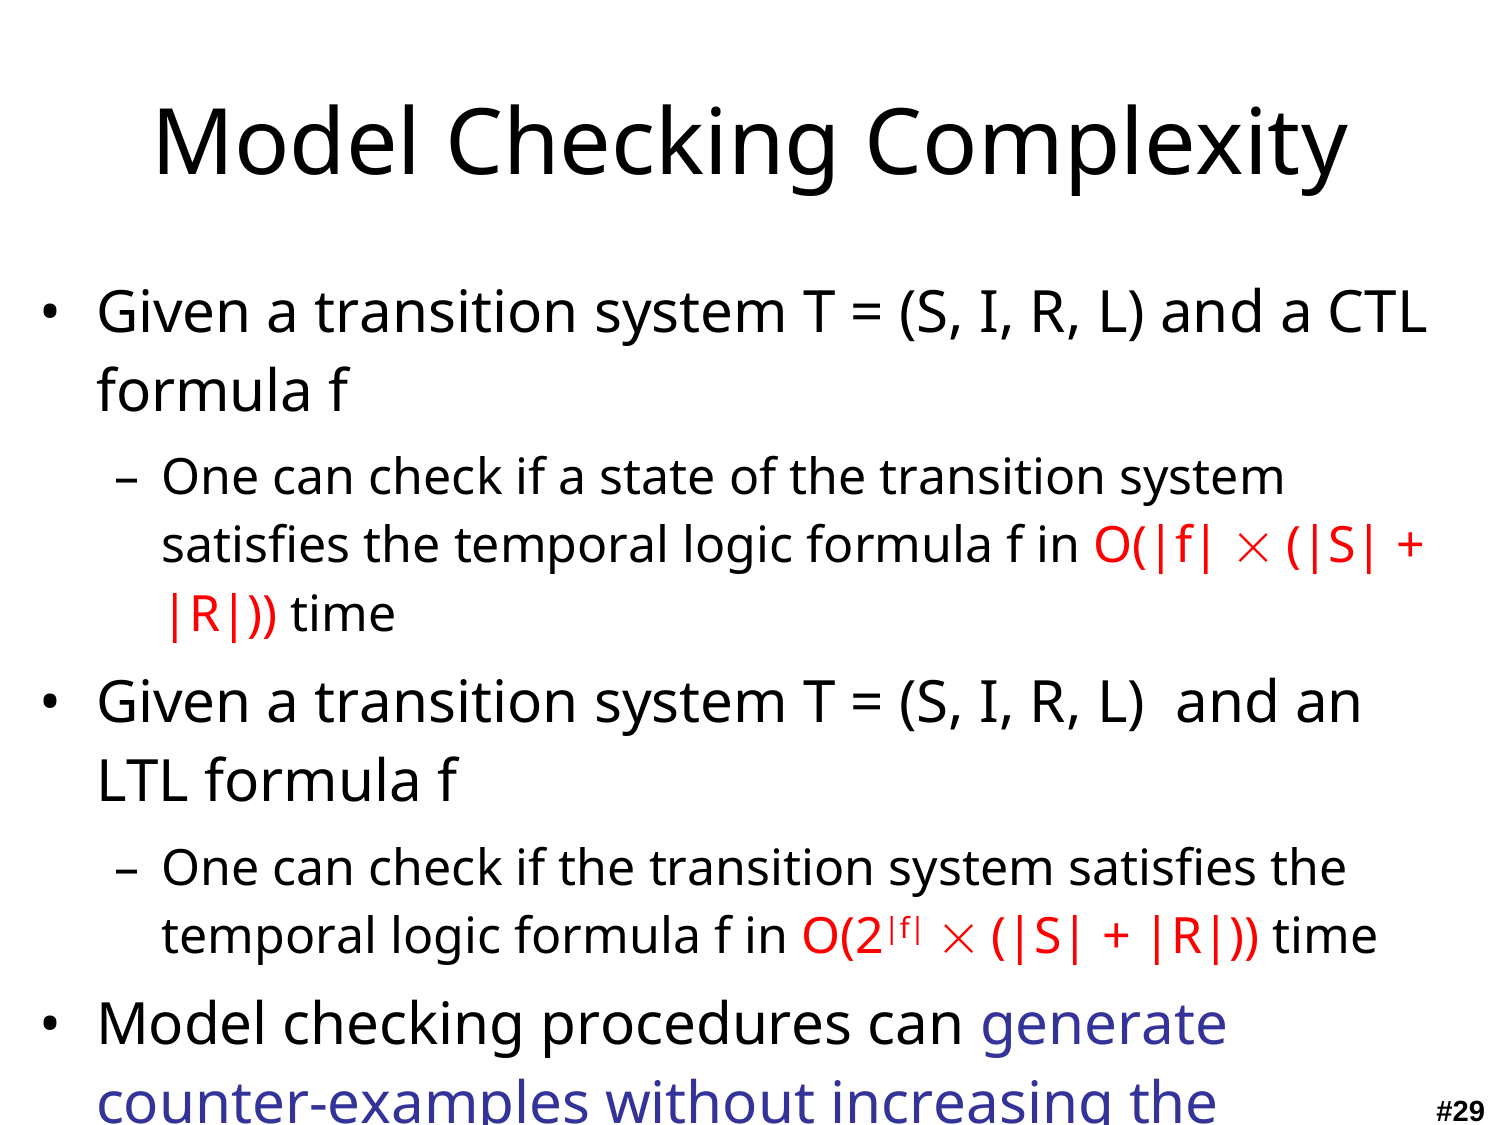

# Model Checking Complexity
Given a transition system T = (S, I, R, L) and a CTL formula f
One can check if a state of the transition system satisfies the temporal logic formula f in O(|f|  (|S| + |R|)) time
Given a transition system T = (S, I, R, L) and an LTL formula f
One can check if the transition system satisfies the temporal logic formula f in O(2|f|  (|S| + |R|)) time
Model checking procedures can generate counter-examples without increasing the complexity of verification (= “for free”)
29